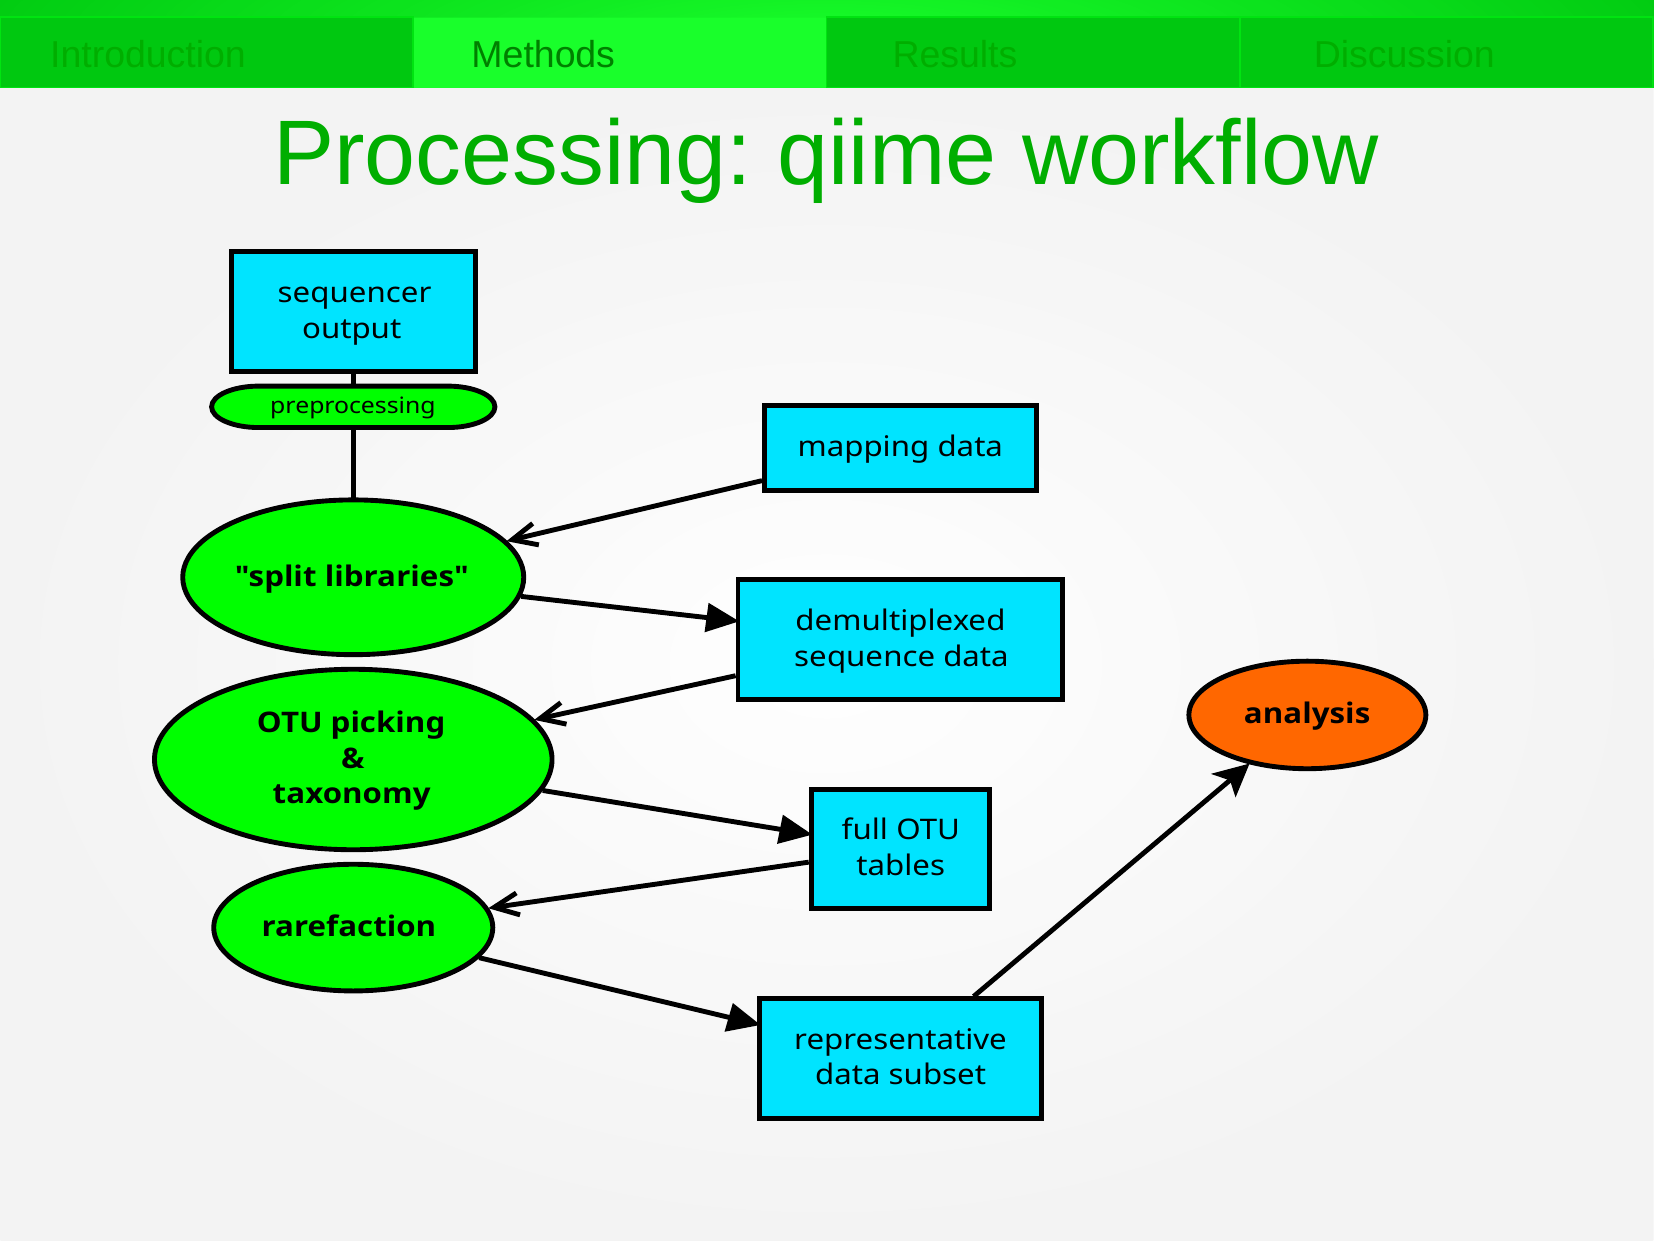

Introduction
Methods
Results
Discussion
# Processing: qiime workflow